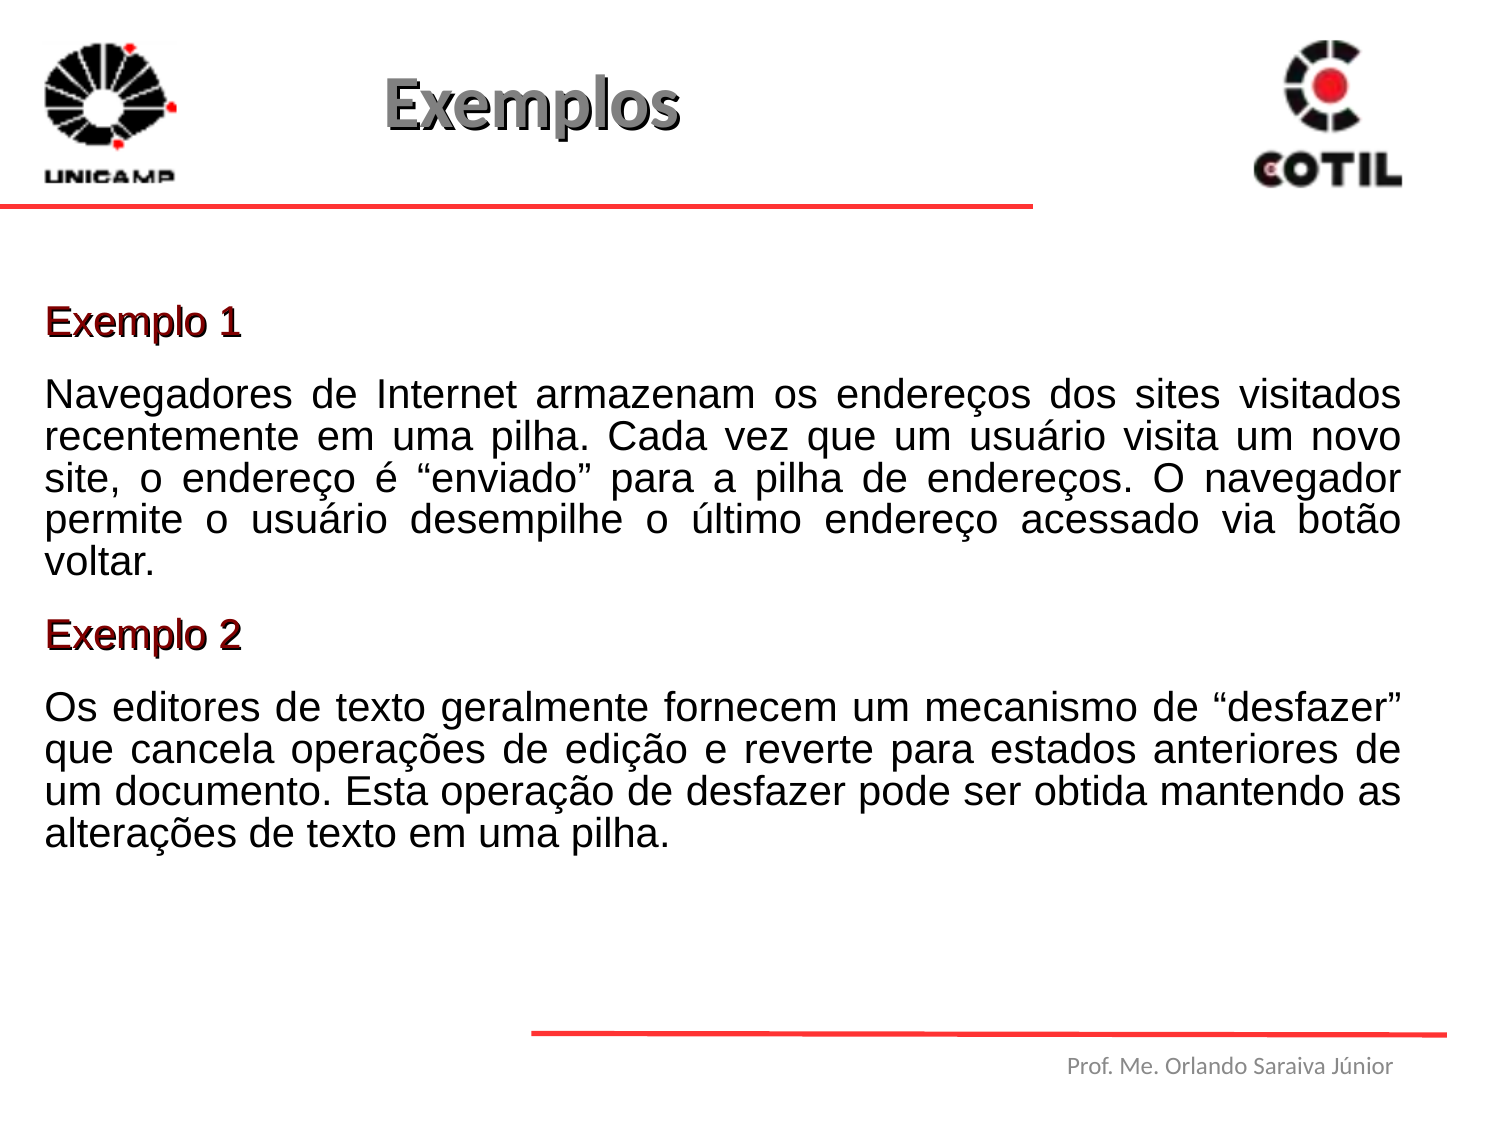

# Exemplos
Exemplo 1
Navegadores de Internet armazenam os endereços dos sites visitados recentemente em uma pilha. Cada vez que um usuário visita um novo site, o endereço é “enviado” para a pilha de endereços. O navegador permite o usuário desempilhe o último endereço acessado via botão voltar.
Exemplo 2
Os editores de texto geralmente fornecem um mecanismo de “desfazer” que cancela operações de edição e reverte para estados anteriores de um documento. Esta operação de desfazer pode ser obtida mantendo as alterações de texto em uma pilha.